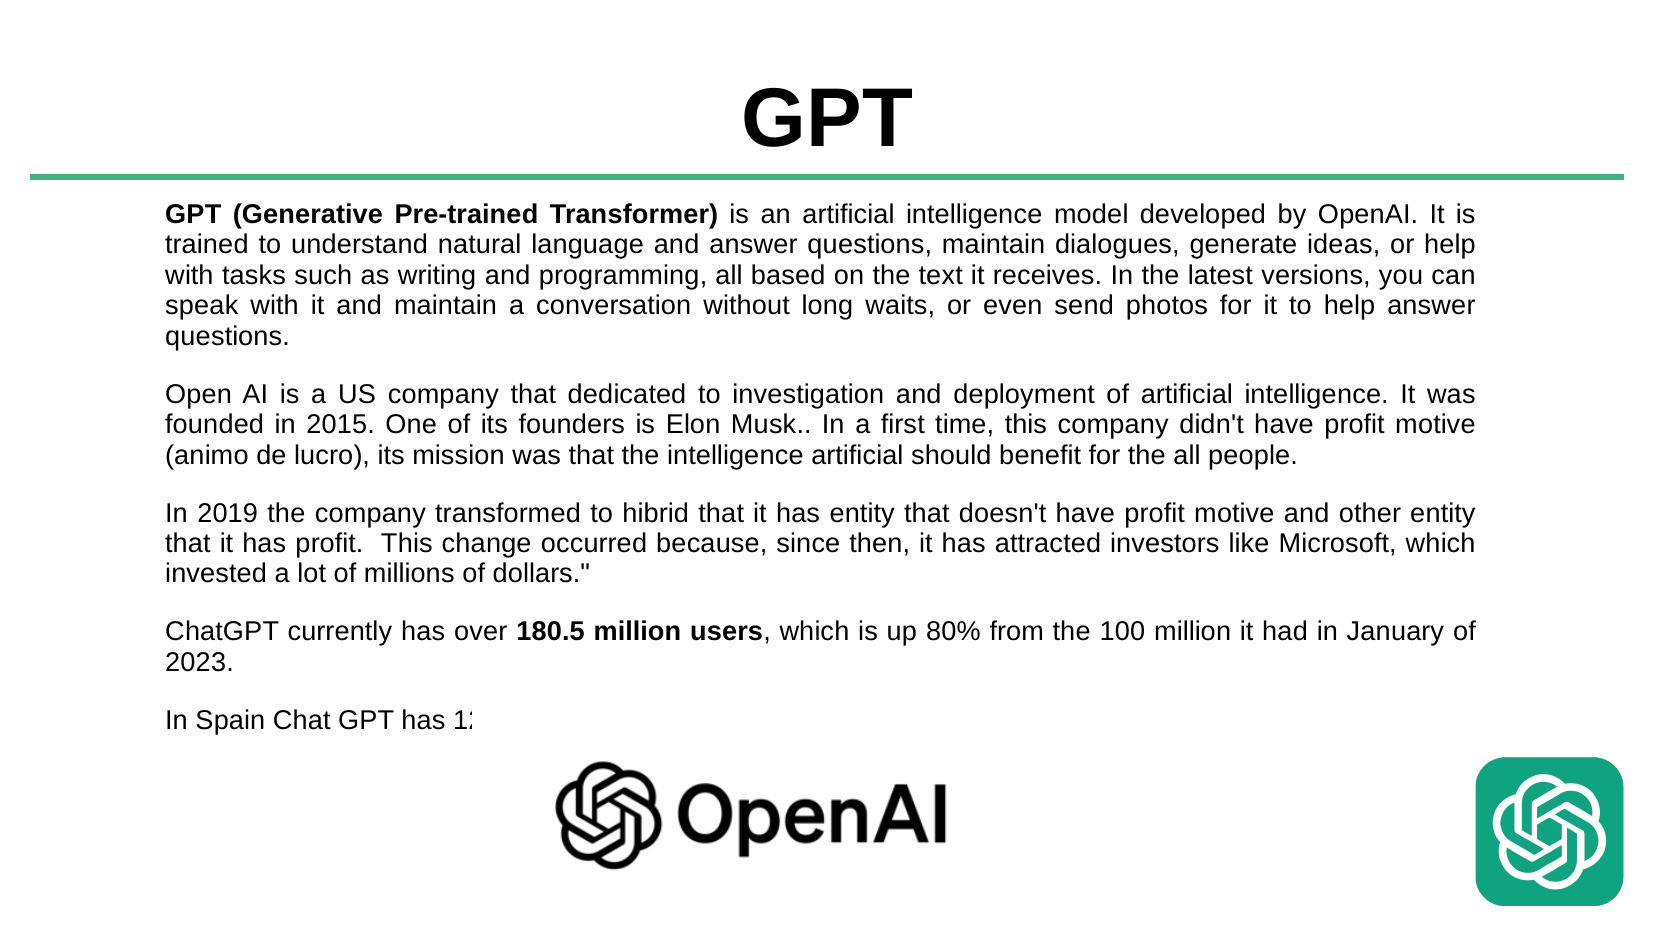

GPT
# GPT (Generative Pre-trained Transformer) is an artificial intelligence model developed by OpenAI. It is trained to understand natural language and answer questions, maintain dialogues, generate ideas, or help with tasks such as writing and programming, all based on the text it receives. In the latest versions, you can speak with it and maintain a conversation without long waits, or even send photos for it to help answer questions.
Open AI is a US company that dedicated to investigation and deployment of artificial intelligence. It was founded in 2015. One of its founders is Elon Musk.. In a first time, this company didn't have profit motive (animo de lucro), its mission was that the intelligence artificial should benefit for the all people.
In 2019 the company transformed to hibrid that it has entity that doesn't have profit motive and other entity that it has profit. This change occurred because, since then, it has attracted investors like Microsoft, which invested a lot of millions of dollars."
ChatGPT currently has over 180.5 million users, which is up 80% from the 100 million it had in January of 2023.
In Spain Chat GPT has 12,7 millions of users.